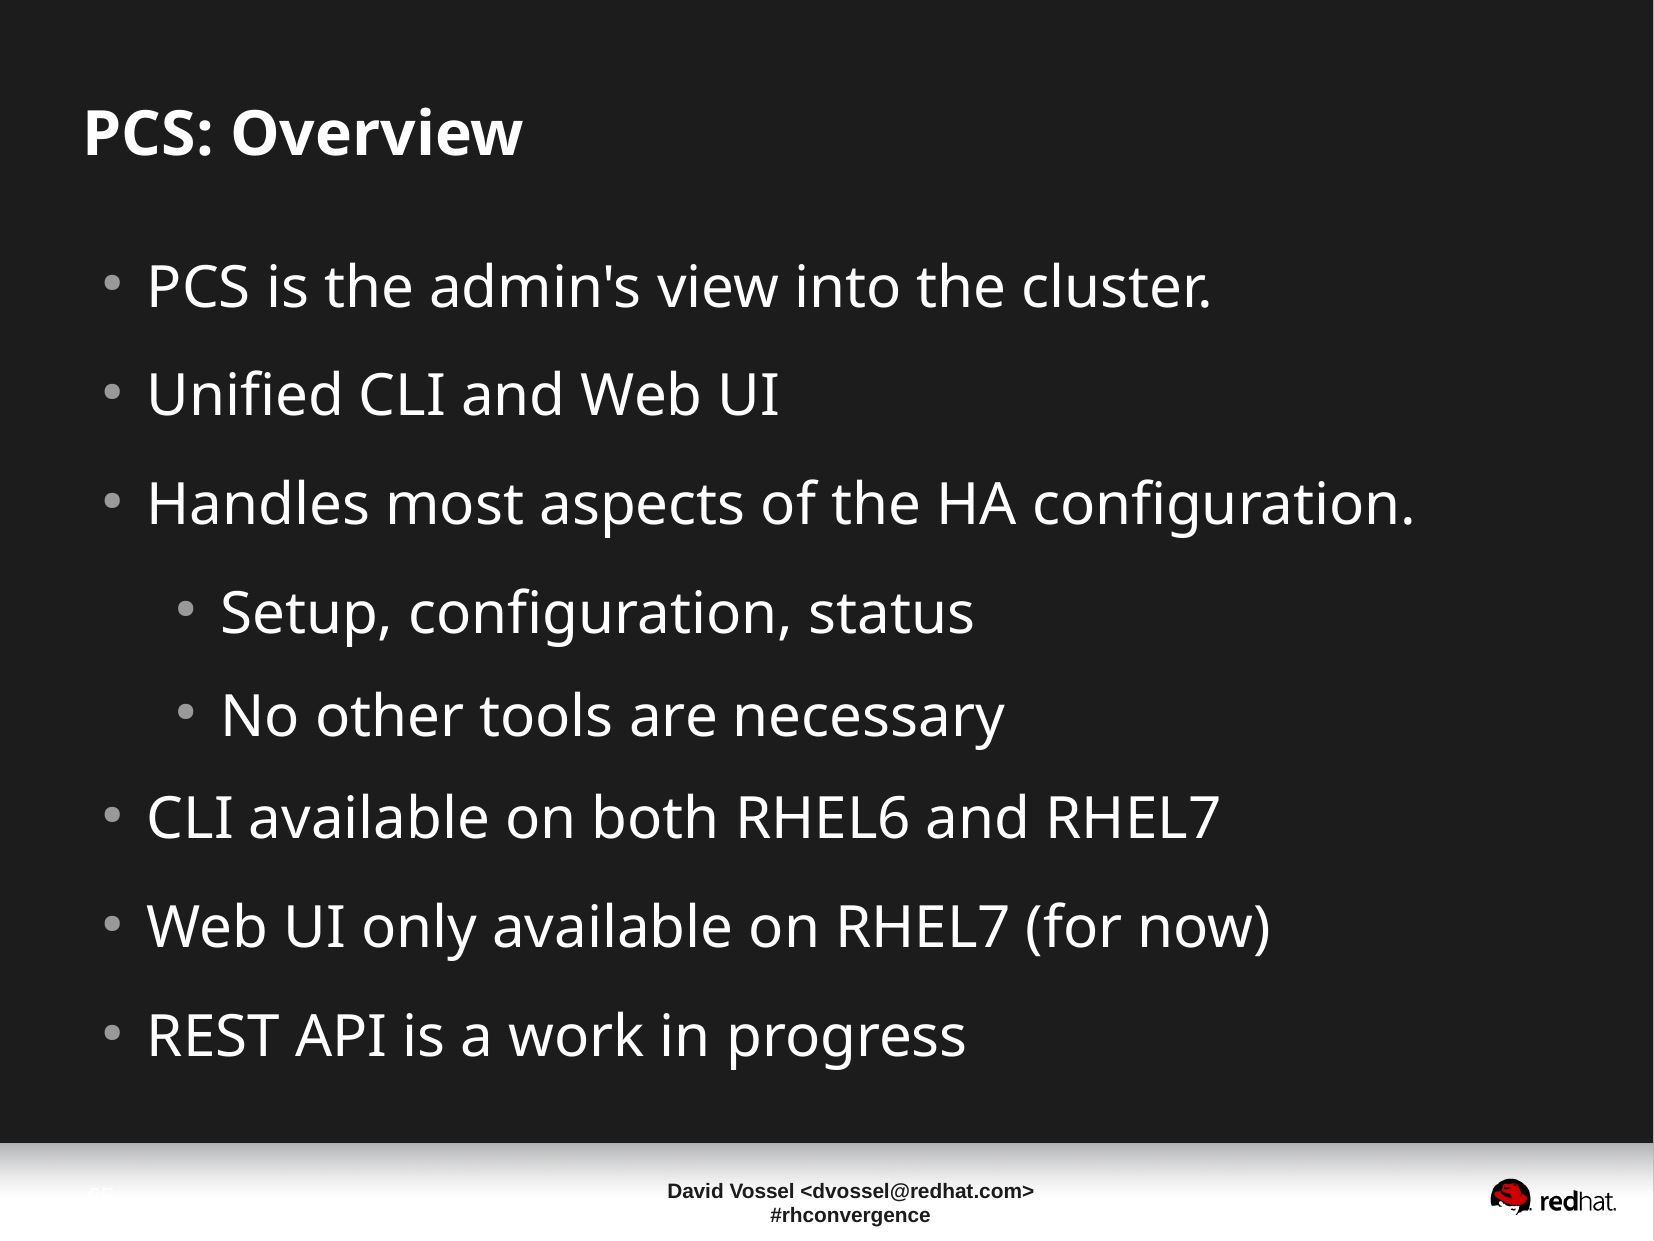

# PCS: Overview
PCS is the admin's view into the cluster.
Unified CLI and Web UI
Handles most aspects of the HA configuration.
Setup, configuration, status
No other tools are necessary
CLI available on both RHEL6 and RHEL7
Web UI only available on RHEL7 (for now)
REST API is a work in progress